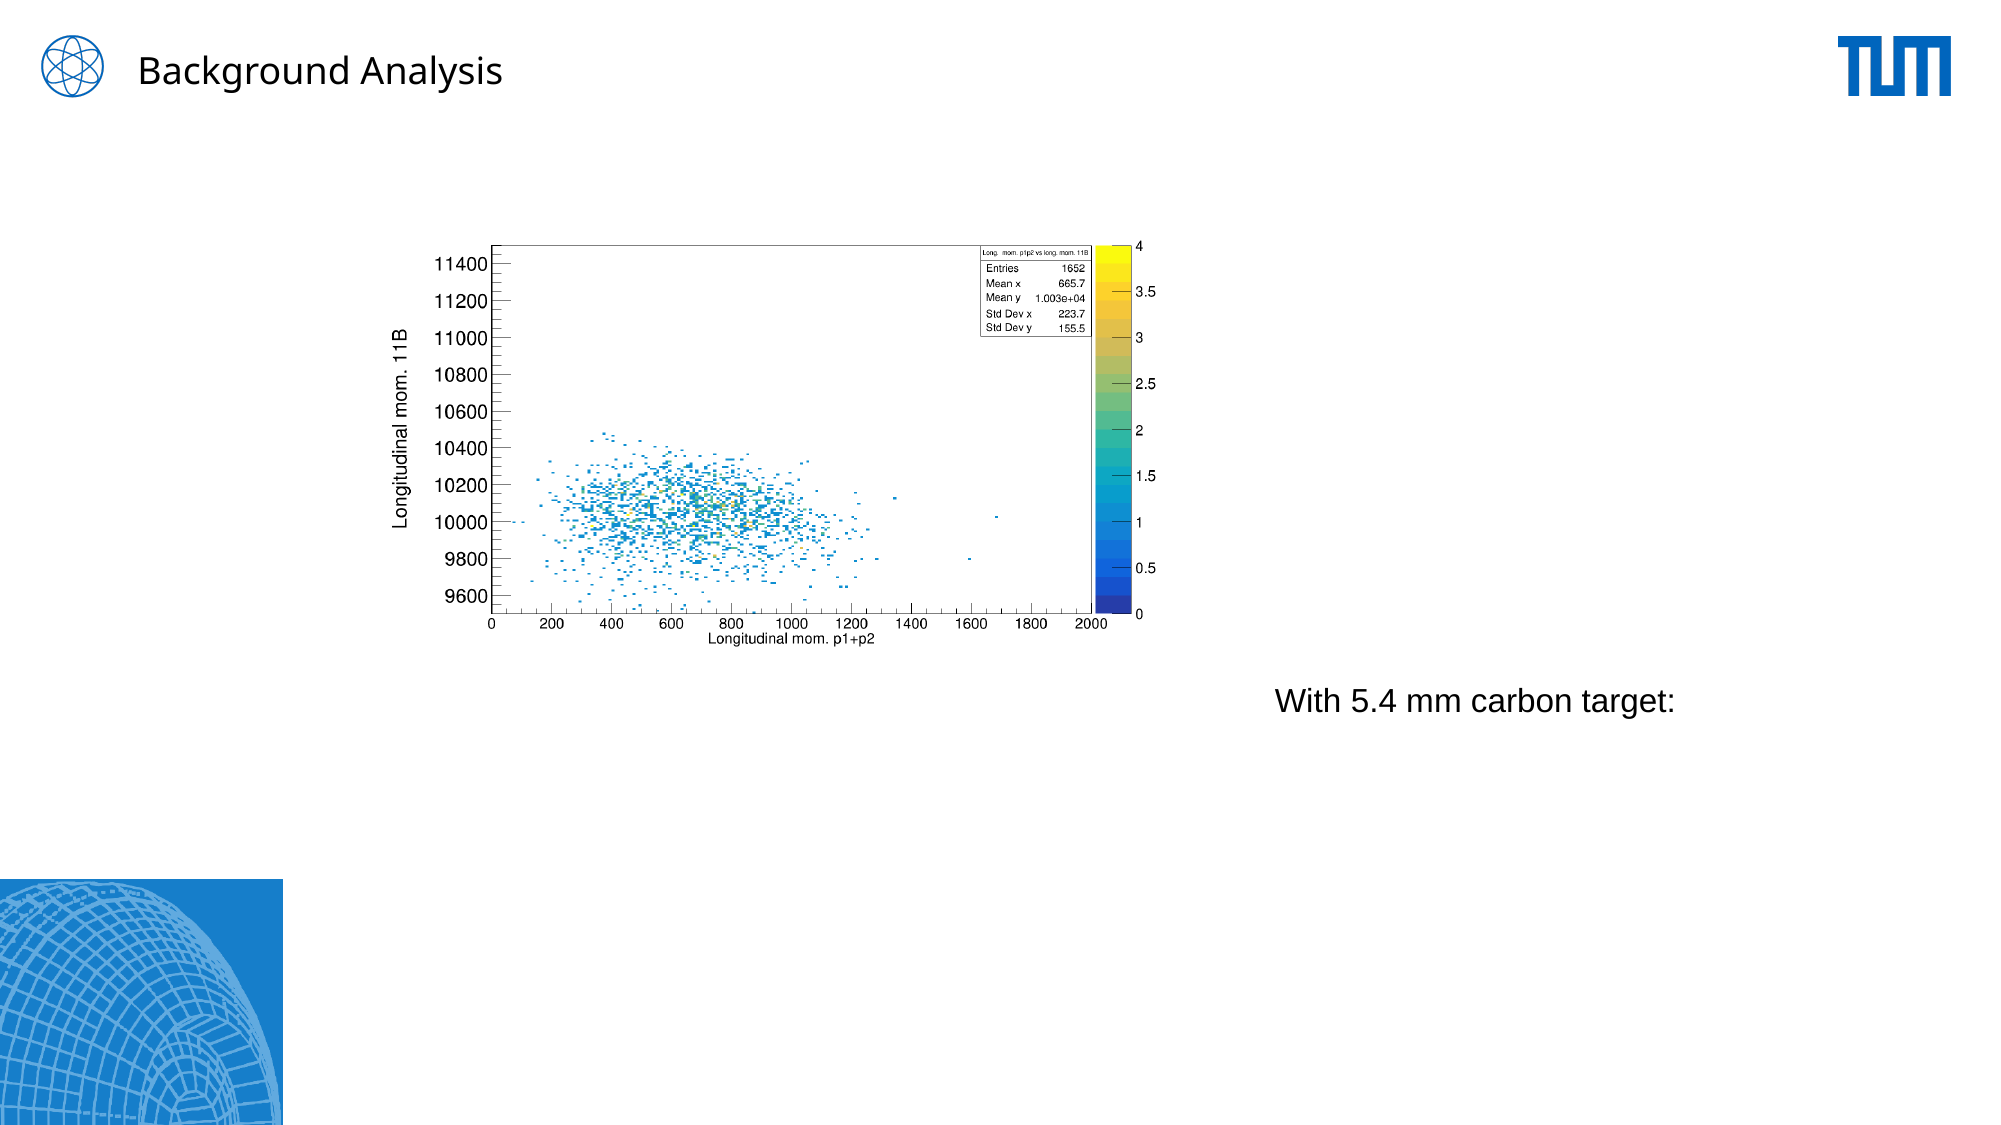

# Background Analysis
With 5.4 mm carbon target: